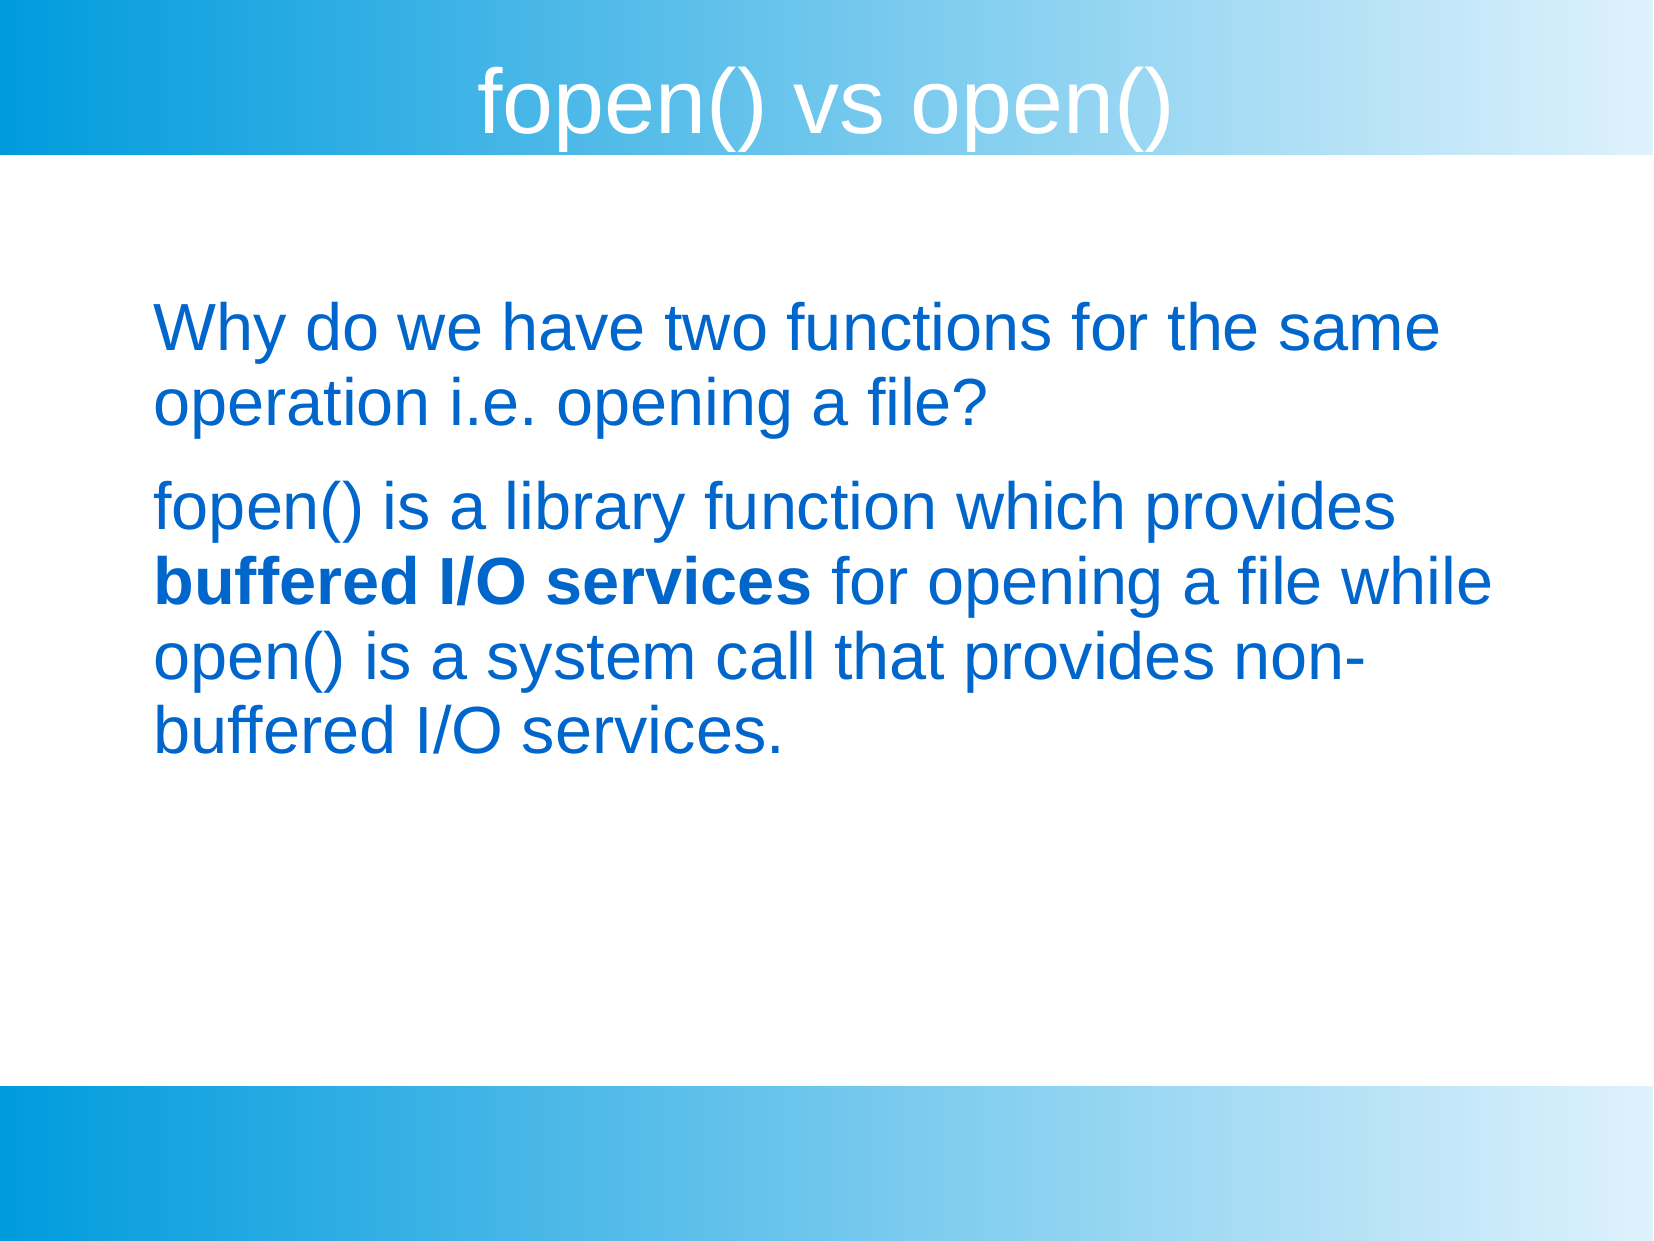

# fopen() vs open()
Why do we have two functions for the same operation i.e. opening a file?
fopen() is a library function which provides buffered I/O services for opening a file while open() is a system call that provides non-buffered I/O services.